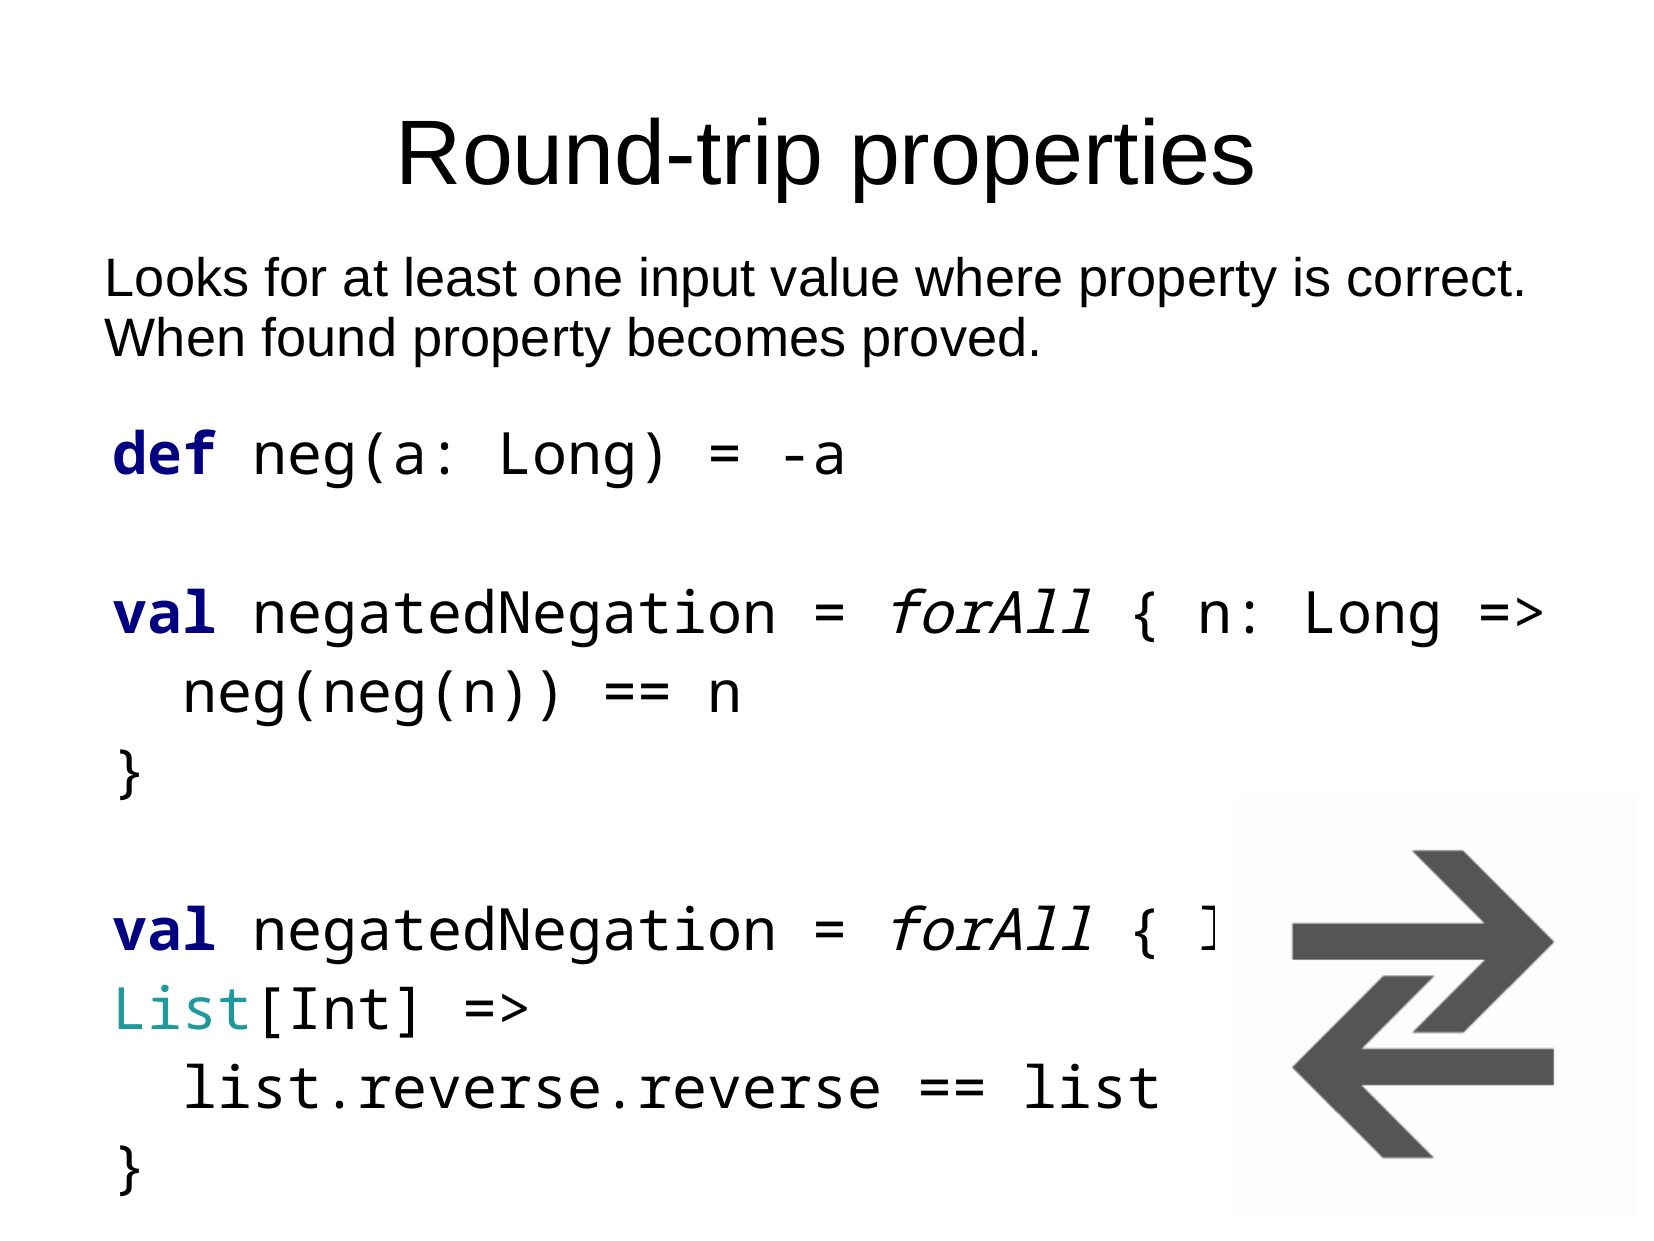

# Round-trip properties
Looks for at least one input value where property is correct.
When found property becomes proved.
def neg(a: Long) = -a
val negatedNegation = forAll { n: Long =>
 neg(neg(n)) == n
}
val negatedNegation = forAll { list: List[Int] =>
 list.reverse.reverse == list
}